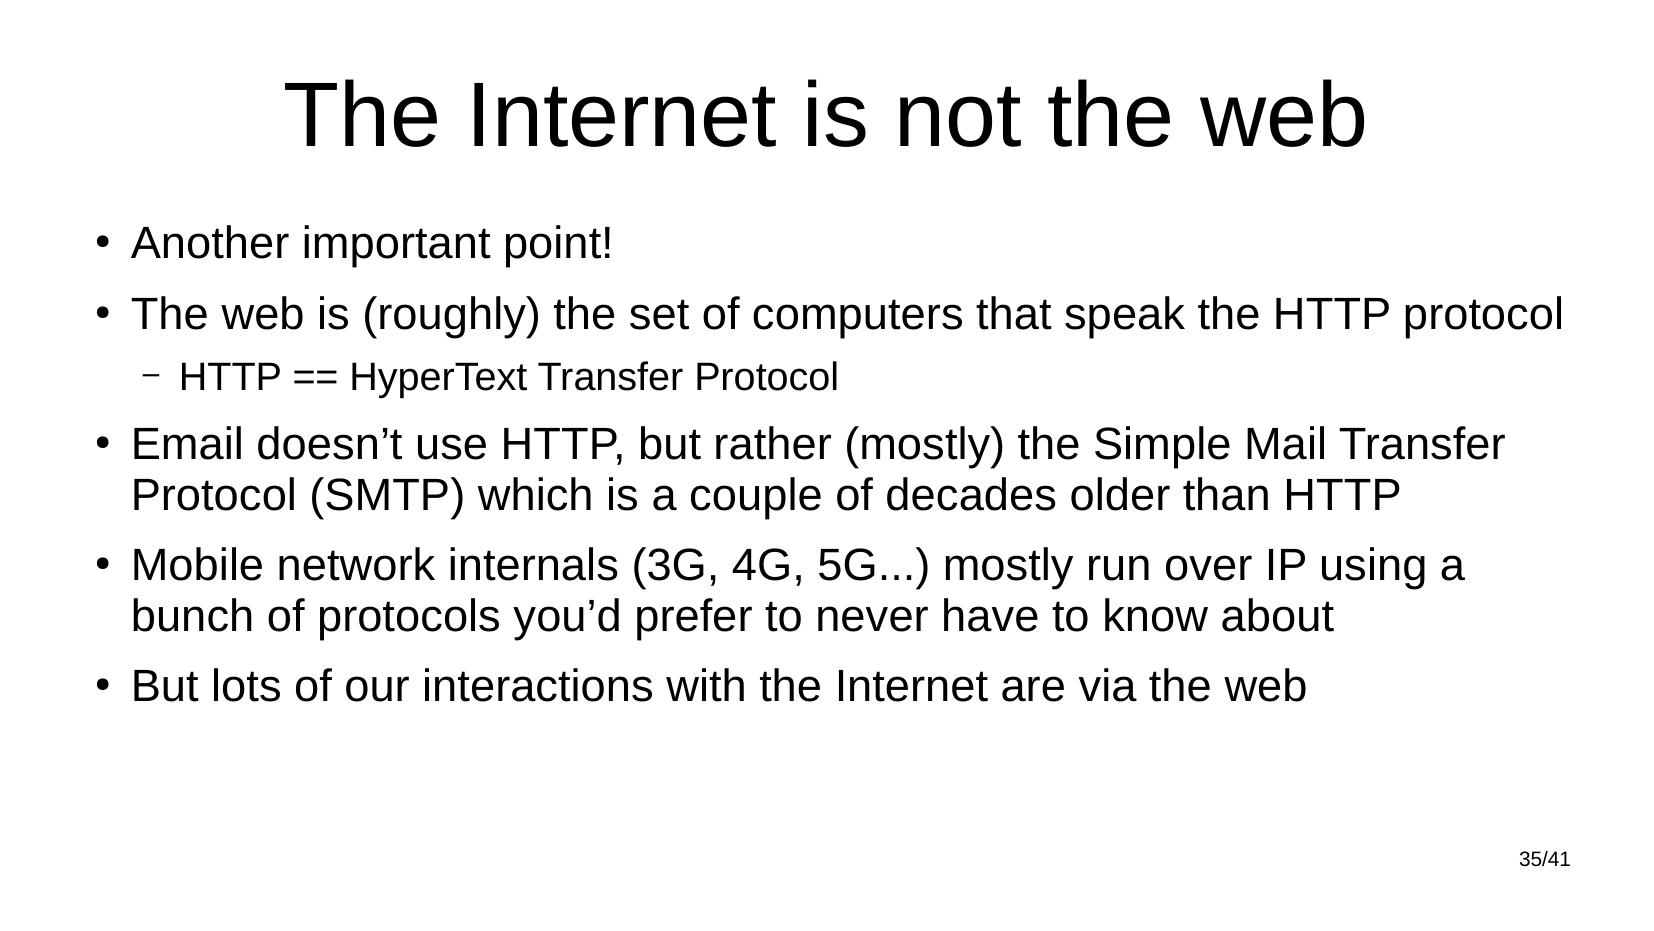

# The Internet is not the web
Another important point!
The web is (roughly) the set of computers that speak the HTTP protocol
HTTP == HyperText Transfer Protocol
Email doesn’t use HTTP, but rather (mostly) the Simple Mail Transfer Protocol (SMTP) which is a couple of decades older than HTTP
Mobile network internals (3G, 4G, 5G...) mostly run over IP using a bunch of protocols you’d prefer to never have to know about
But lots of our interactions with the Internet are via the web
35